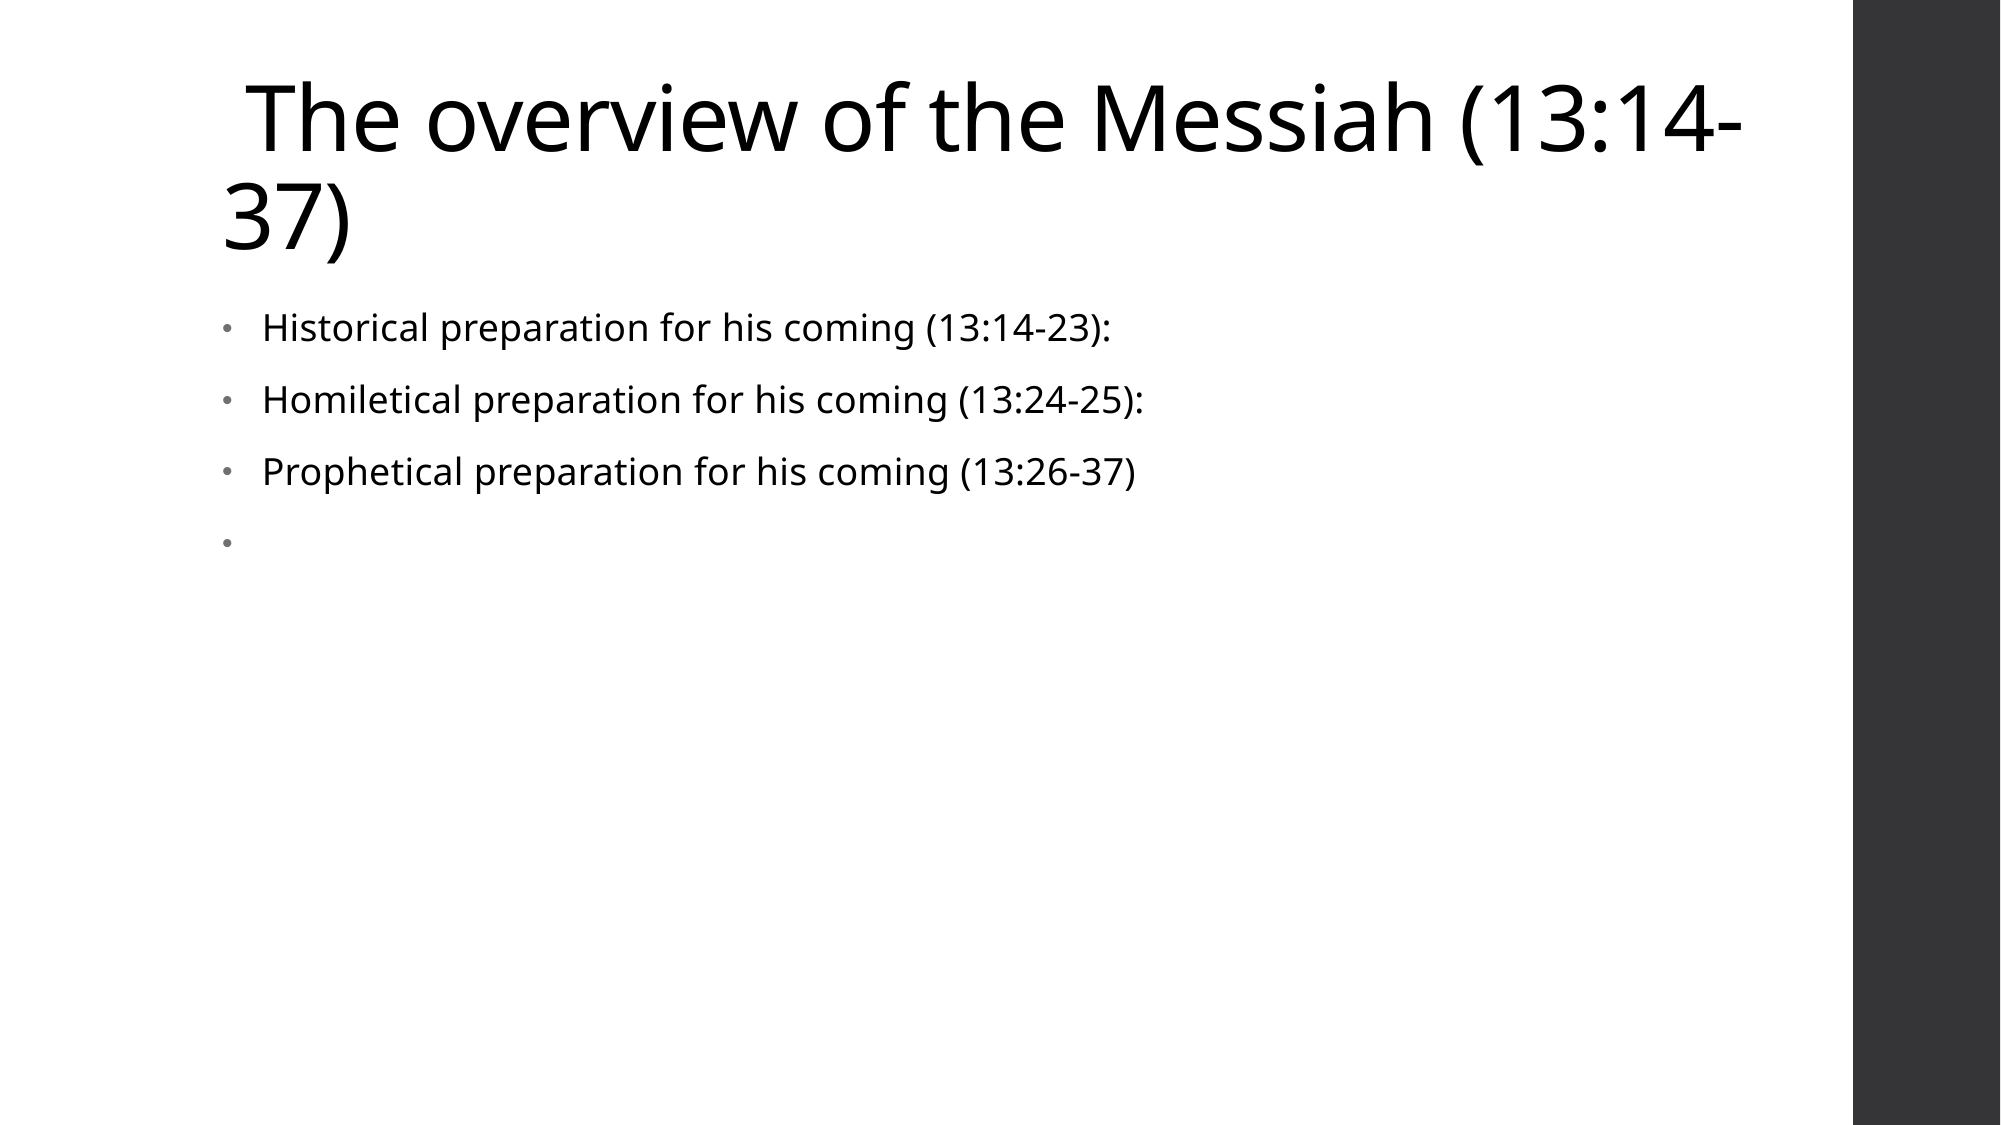

# The overview of the Messiah (13:14-37)
 Historical preparation for his coming (13:14-23):
 Homiletical preparation for his coming (13:24-25):
 Prophetical preparation for his coming (13:26-37)